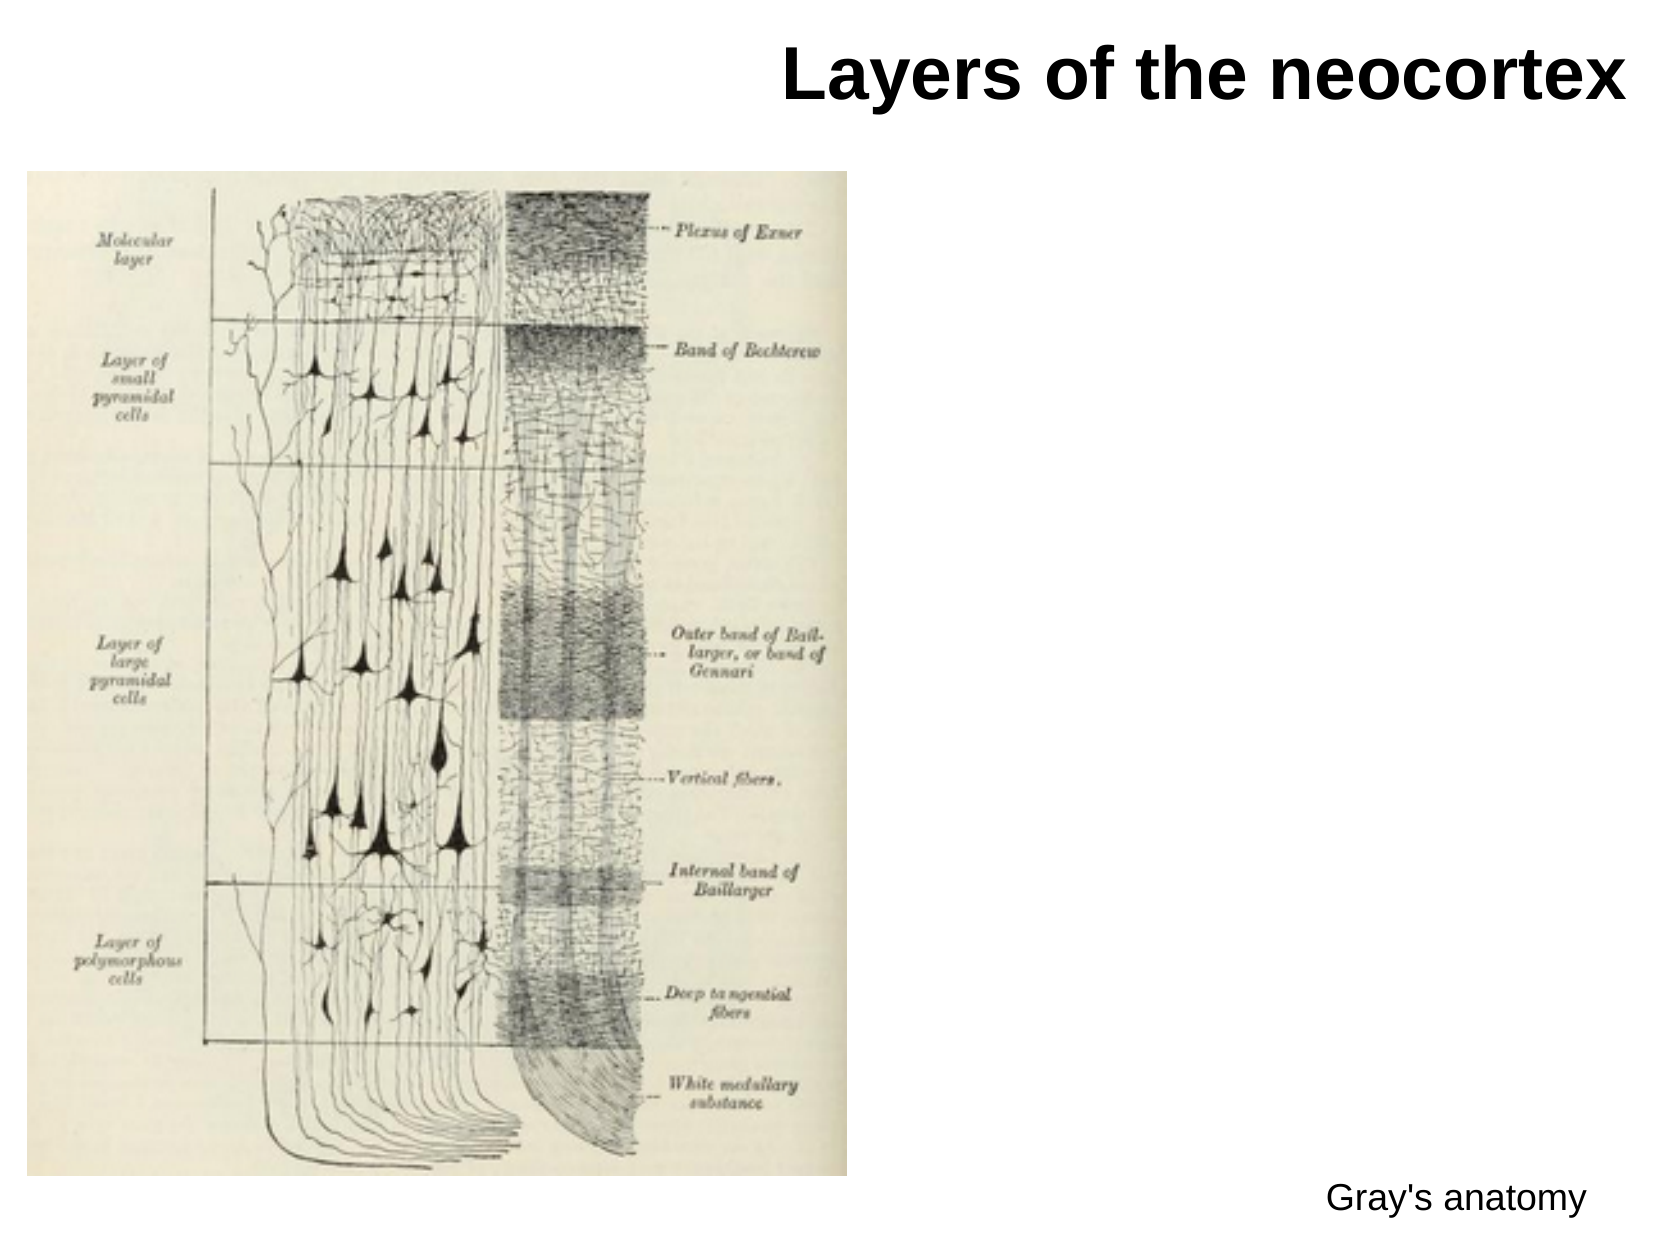

# Layers of the neocortex
Gray's anatomy